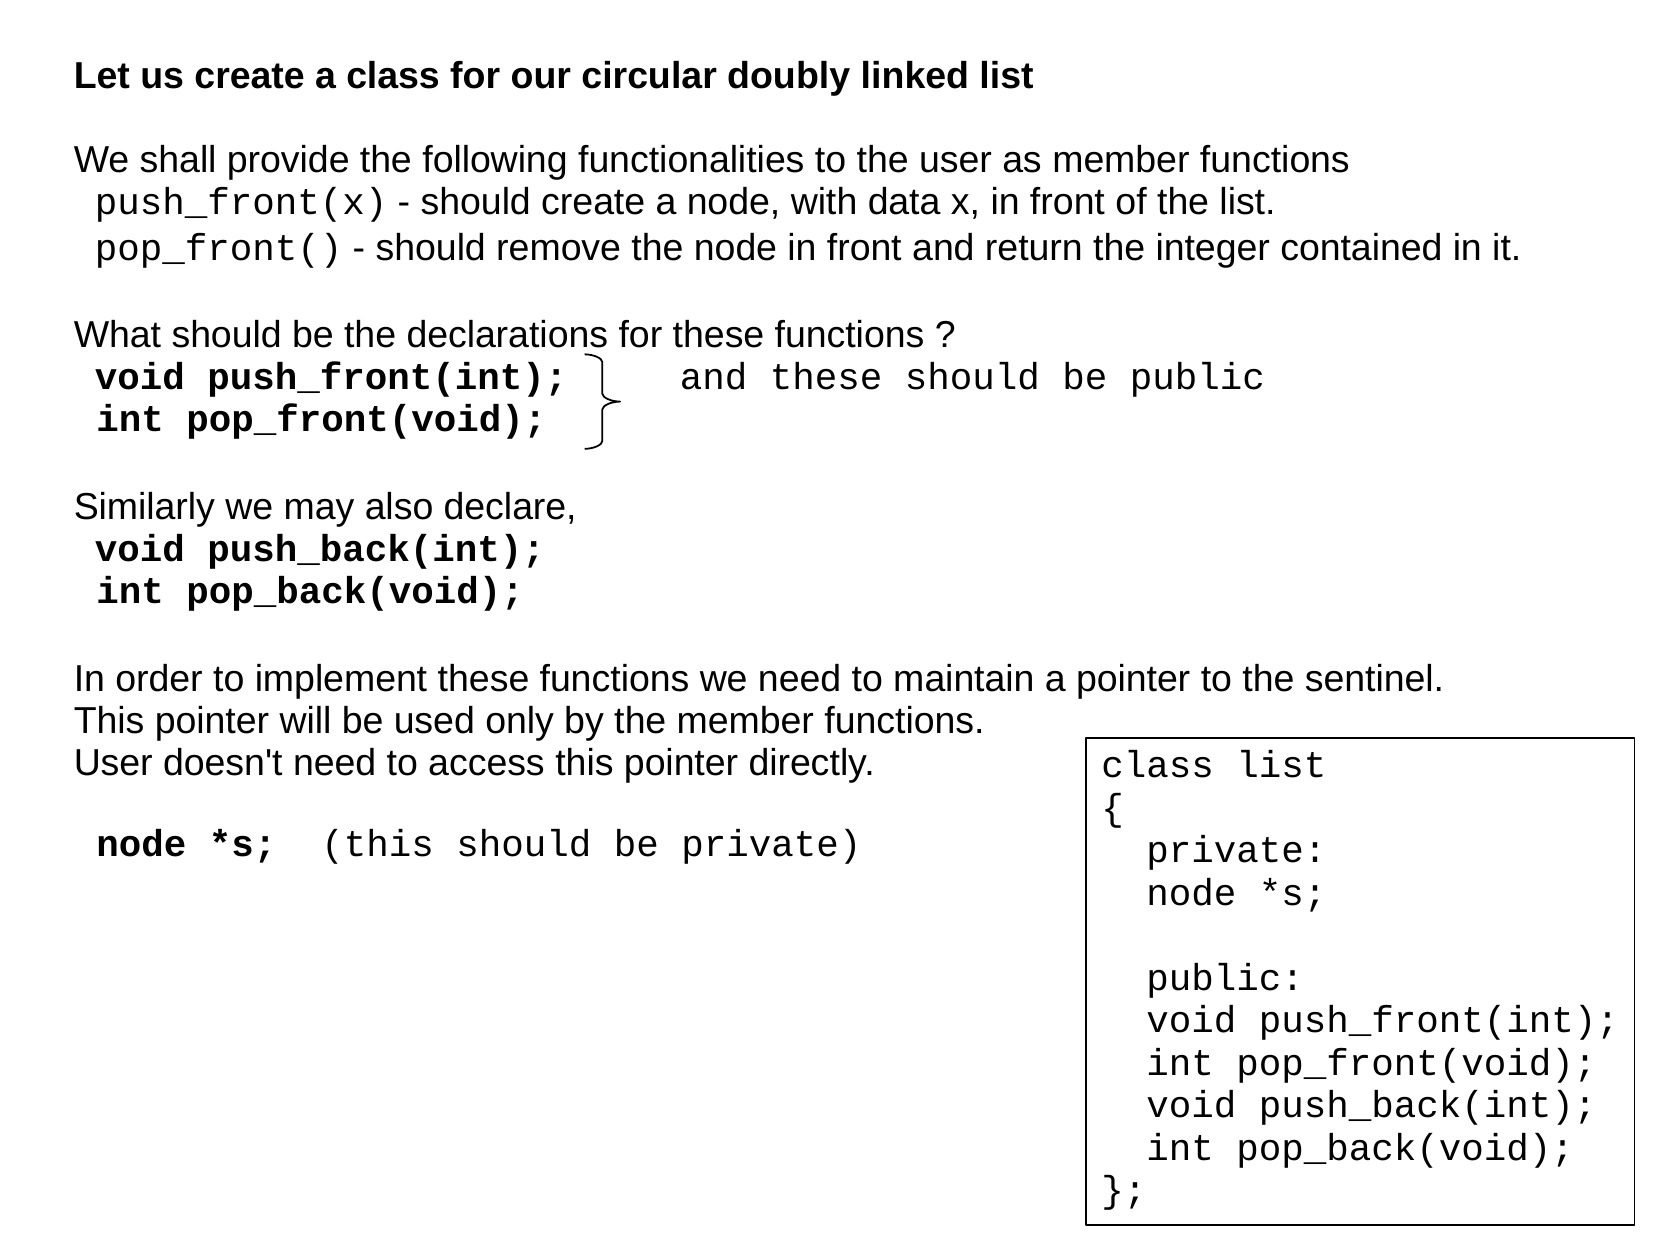

Let us create a class for our circular doubly linked list
We shall provide the following functionalities to the user as member functions
 push_front(x) - should create a node, with data x, in front of the list.
 pop_front() - should remove the node in front and return the integer contained in it.
What should be the declarations for these functions ?
 void push_front(int); and these should be public
 int pop_front(void);
Similarly we may also declare,
 void push_back(int);
 int pop_back(void);
In order to implement these functions we need to maintain a pointer to the sentinel.
This pointer will be used only by the member functions.
User doesn't need to access this pointer directly.
 node *s; (this should be private)
class list
{
 private:
 node *s;
 public:
 void push_front(int);
 int pop_front(void);
 void push_back(int);
 int pop_back(void);
};